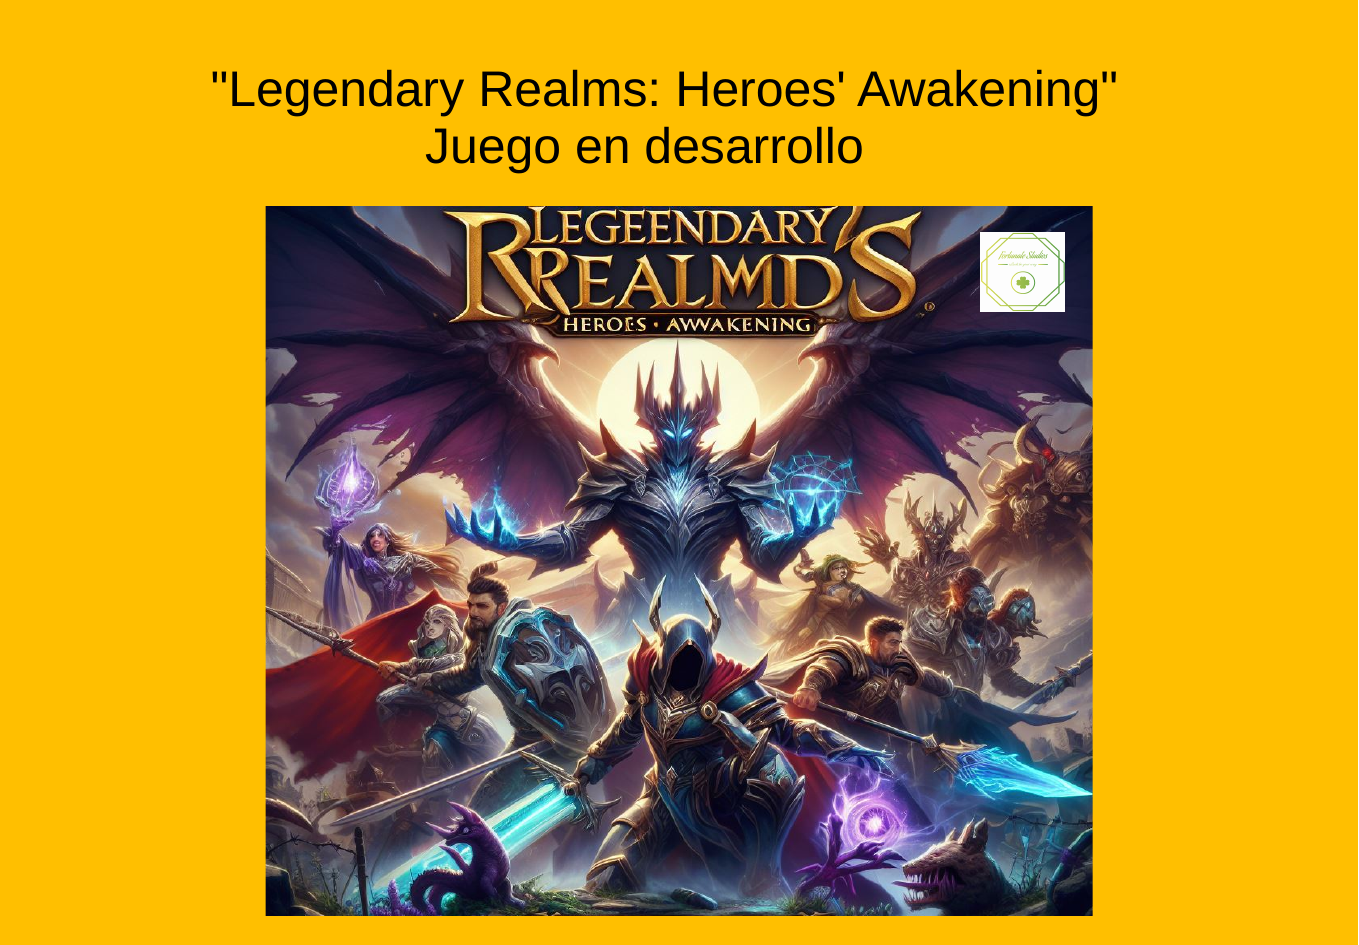

"Legendary Realms: Heroes' Awakening"
# Juego en desarrollo